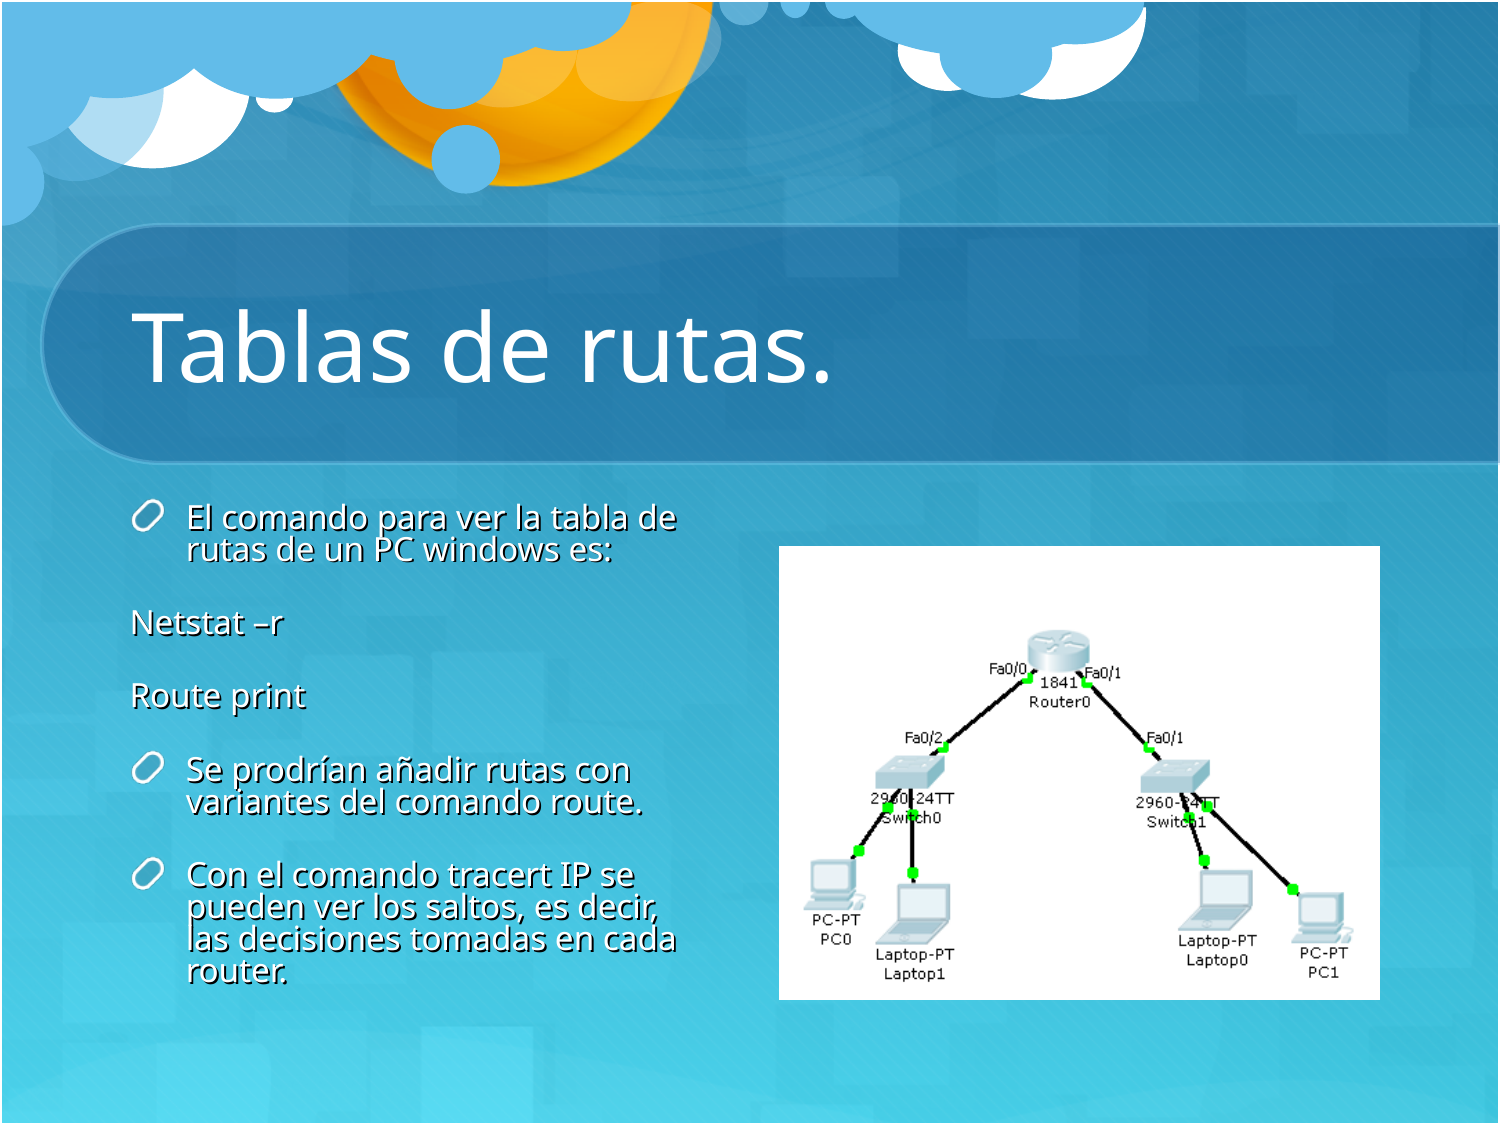

# Tablas de rutas.
El comando para ver la tabla de rutas de un PC windows es:
Netstat –r
Route print
Se prodrían añadir rutas con variantes del comando route.
Con el comando tracert IP se pueden ver los saltos, es decir, las decisiones tomadas en cada router.